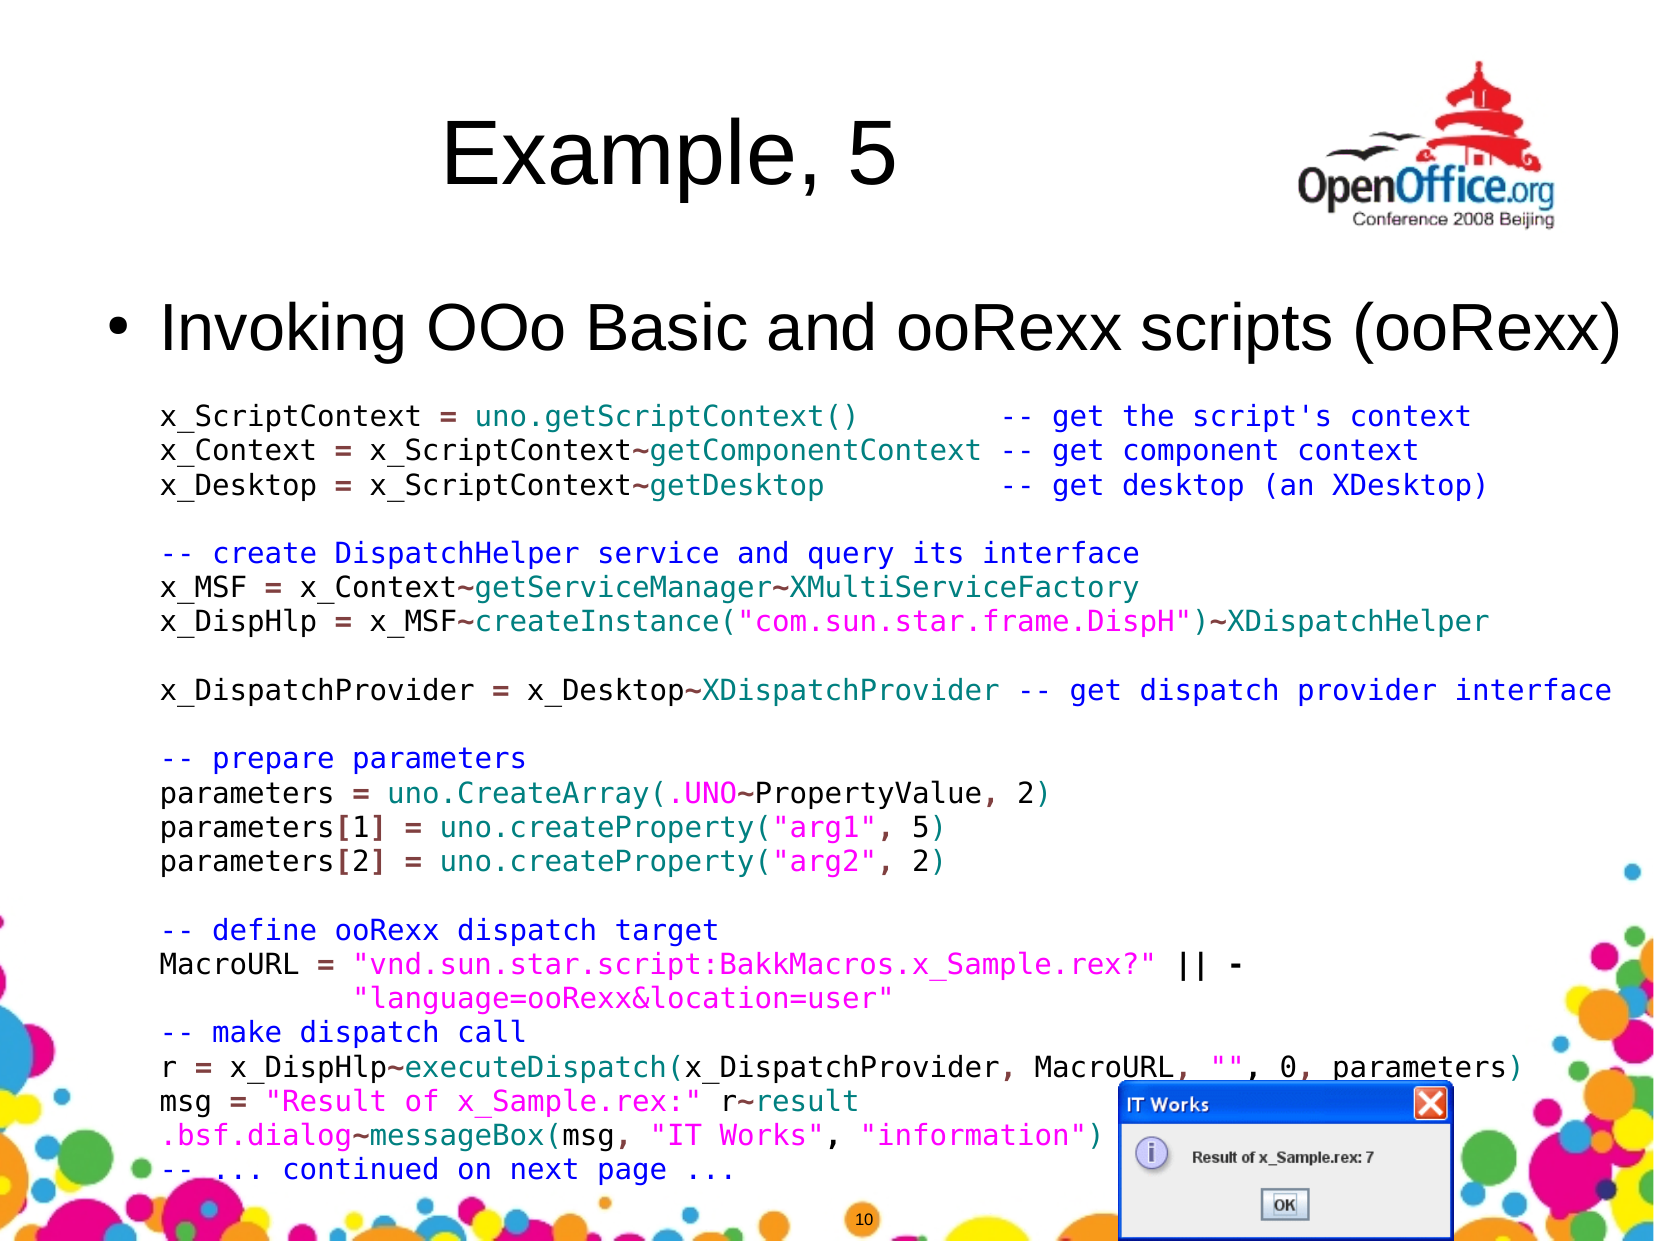

# Example, 5
Invoking OOo Basic and ooRexx scripts (ooRexx)
x_ScriptContext = uno.getScriptContext() -- get the script's context
x_Context = x_ScriptContext~getComponentContext -- get component context
x_Desktop = x_ScriptContext~getDesktop -- get desktop (an XDesktop)
-- create DispatchHelper service and query its interface
x_MSF = x_Context~getServiceManager~XMultiServiceFactory
x_DispHlp = x_MSF~createInstance("com.sun.star.frame.DispH")~XDispatchHelper
x_DispatchProvider = x_Desktop~XDispatchProvider -- get dispatch provider interface
-- prepare parameters
parameters = uno.CreateArray(.UNO~PropertyValue, 2)
parameters[1] = uno.createProperty("arg1", 5)
parameters[2] = uno.createProperty("arg2", 2)
-- define ooRexx dispatch target
MacroURL = "vnd.sun.star.script:BakkMacros.x_Sample.rex?" || -
 "language=ooRexx&location=user"
-- make dispatch call
r = x_DispHlp~executeDispatch(x_DispatchProvider, MacroURL, "", 0, parameters)
msg = "Result of x_Sample.rex:" r~result
.bsf.dialog~messageBox(msg, "IT Works", "information")
-- ... continued on next page ...
10